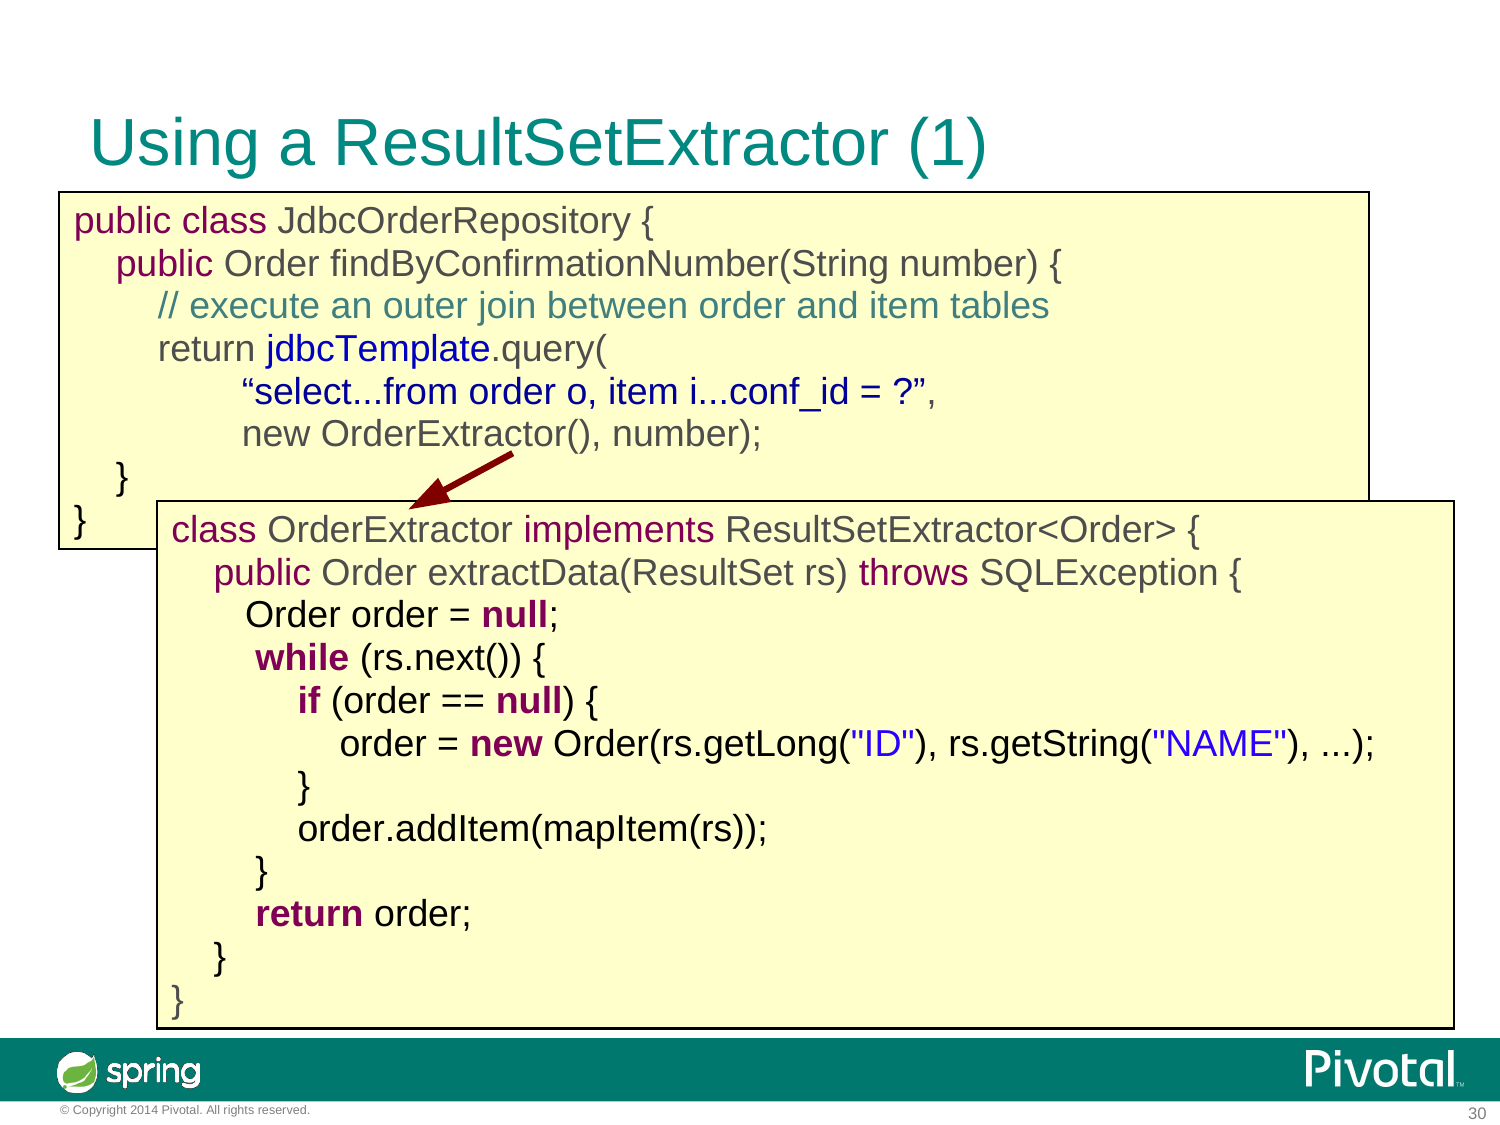

# Using a ResultSetExtractor (1)
public class JdbcOrderRepository {
 public Order findByConfirmationNumber(String number) {
 // execute an outer join between order and item tables
 return jdbcTemplate.query(
 “select...from order o, item i...conf_id = ?”,
 new OrderExtractor(), number);
 }
}
class OrderExtractor implements ResultSetExtractor<Order> {
 public Order extractData(ResultSet rs) throws SQLException {
 Order order = null;
 while (rs.next()) {
 if (order == null) {
 order = new Order(rs.getLong("ID"), rs.getString("NAME"), ...);
 }
 order.addItem(mapItem(rs));
 }
 return order;
 }
}